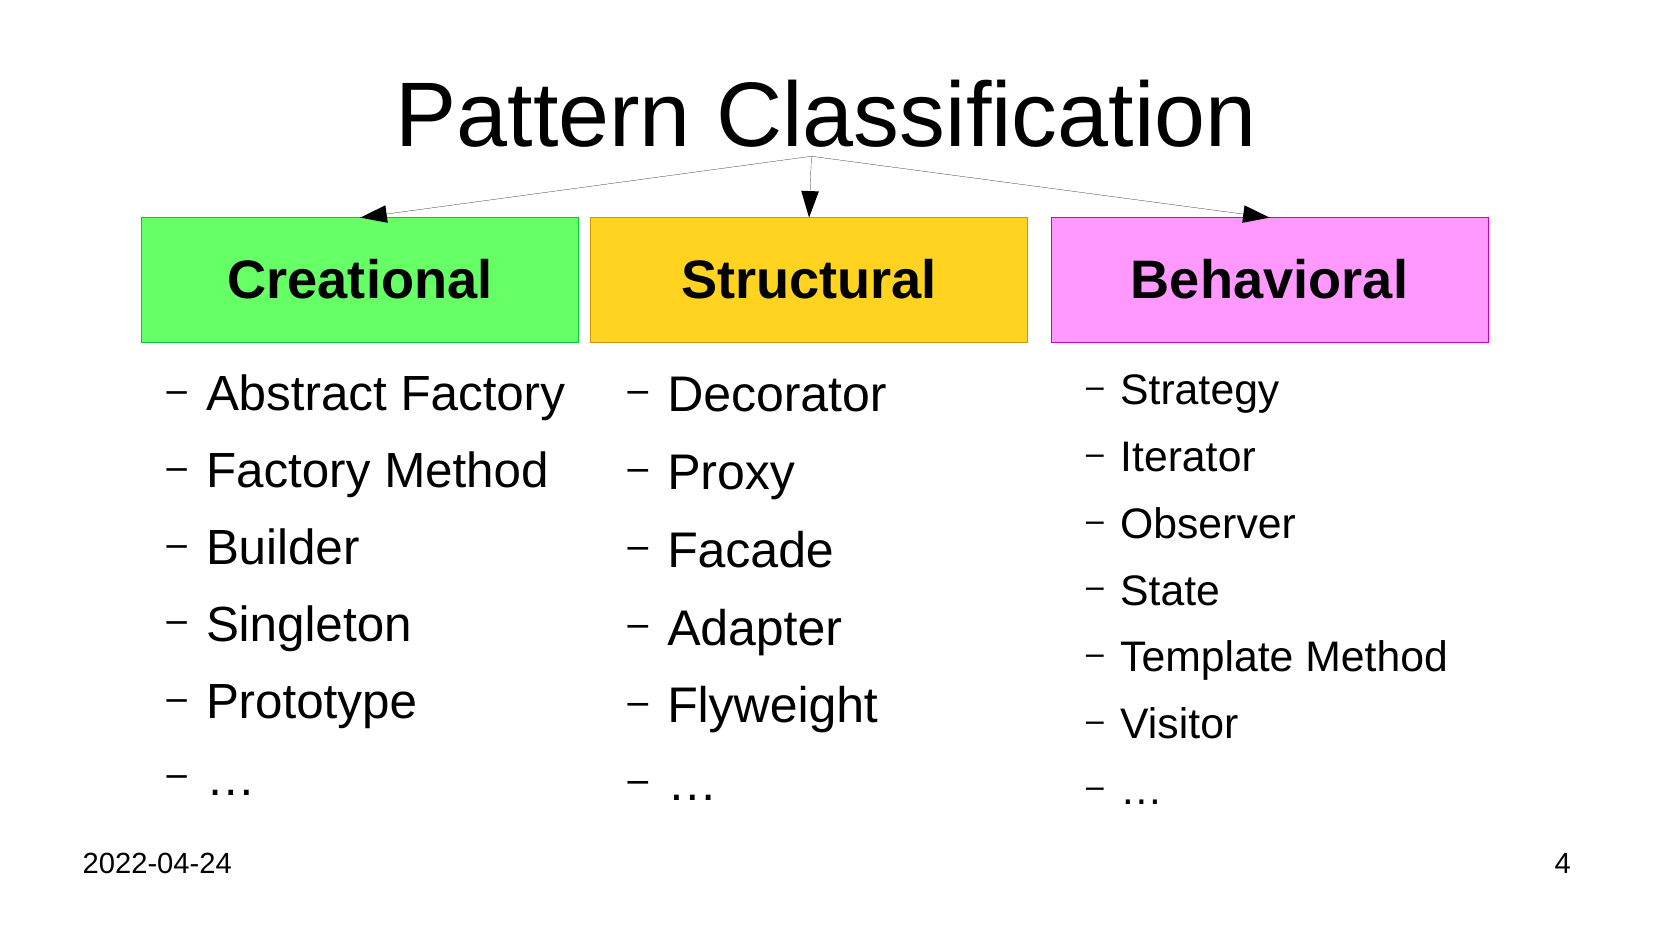

# Pattern Classification
Creational
Structural
Behavioral
Abstract Factory
Factory Method
Builder
Singleton
Prototype
…
Decorator
Proxy
Facade
Adapter
Flyweight
…
Strategy
Iterator
Observer
State
Template Method
Visitor
…
2022-04-24
4